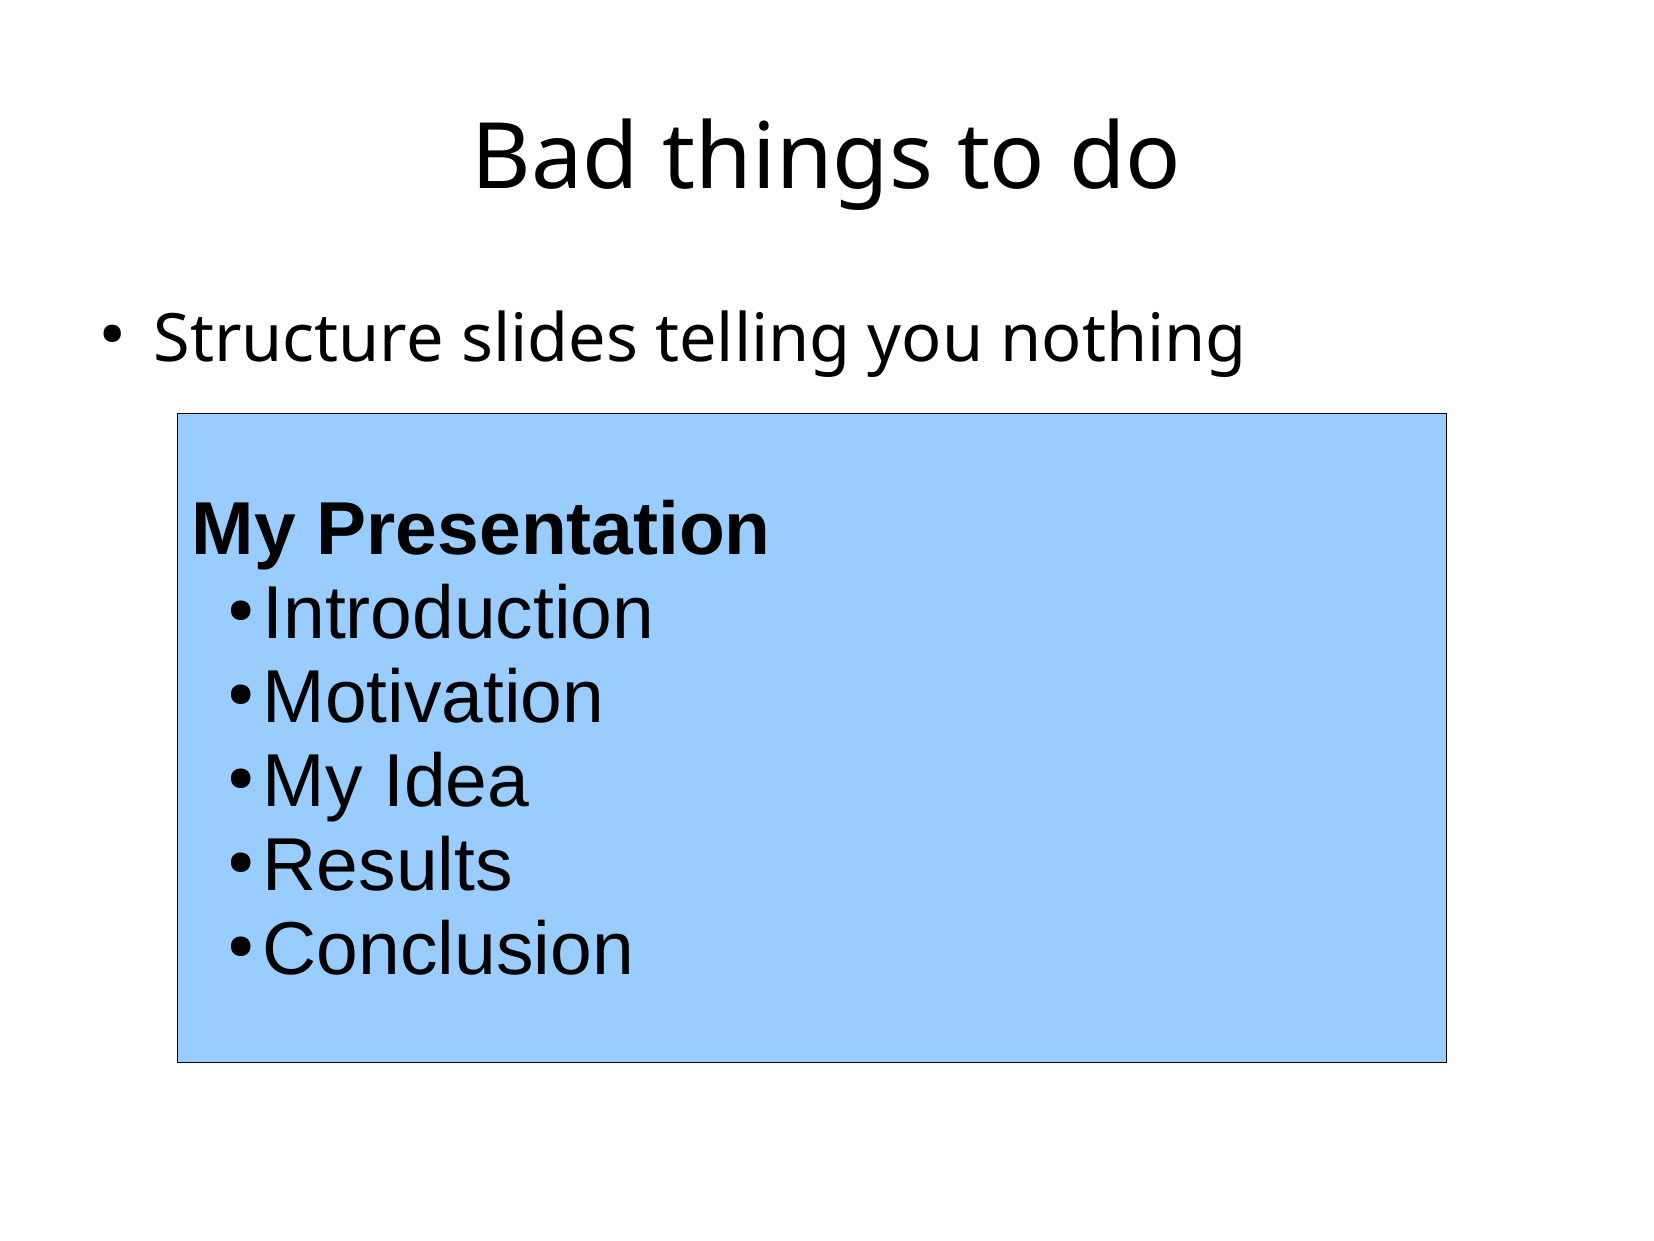

# Bad things to do
Structure slides telling you nothing
My Presentation
Introduction
Motivation
My Idea
Results
Conclusion